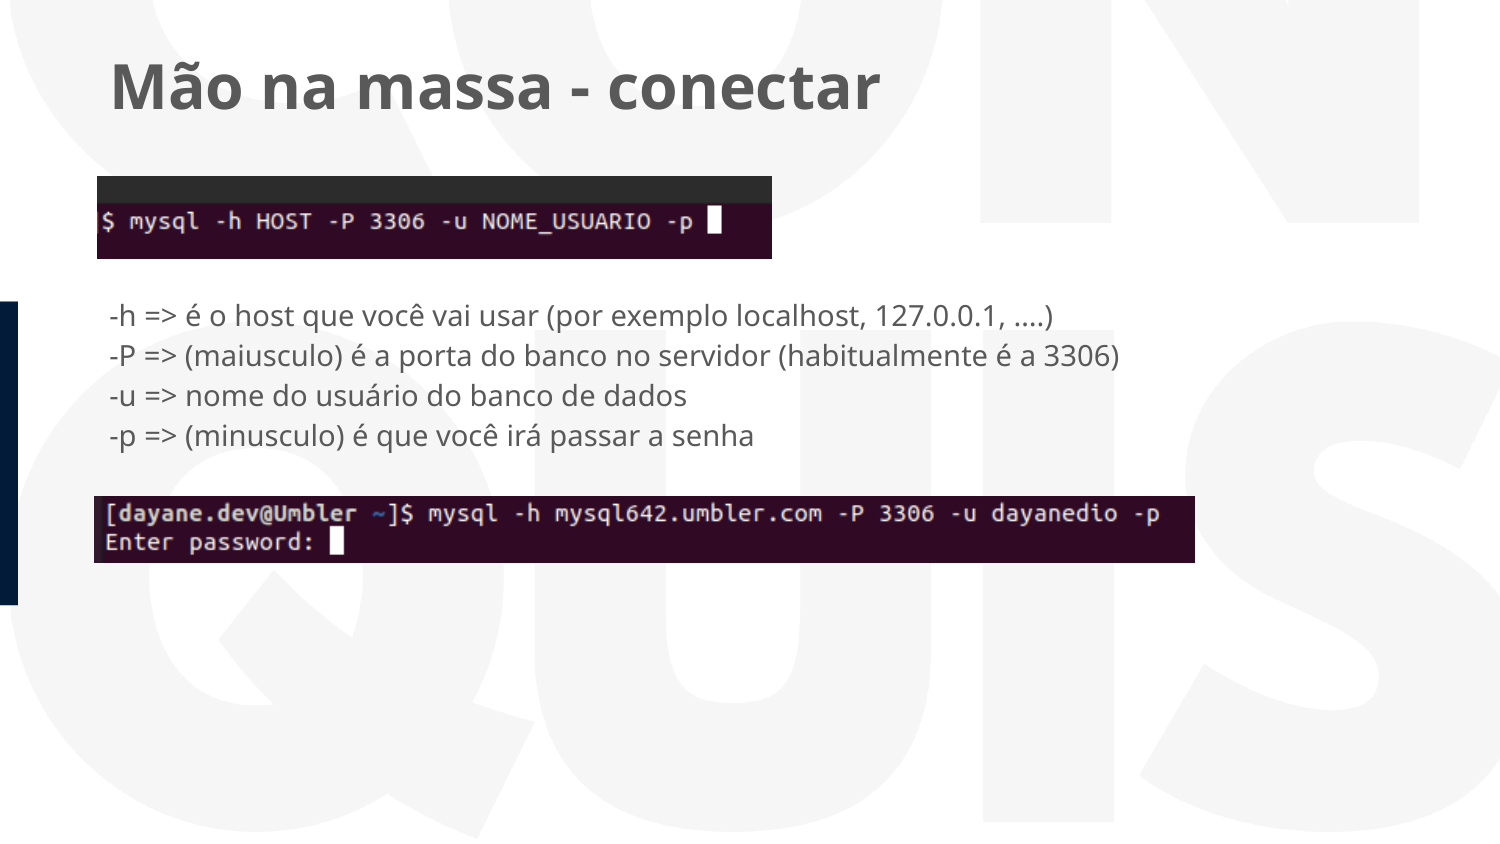

# Mão na massa - conectar
-h => é o host que você vai usar (por exemplo localhost, 127.0.0.1, ….)
-P => (maiusculo) é a porta do banco no servidor (habitualmente é a 3306)
-u => nome do usuário do banco de dados
-p => (minusculo) é que você irá passar a senha